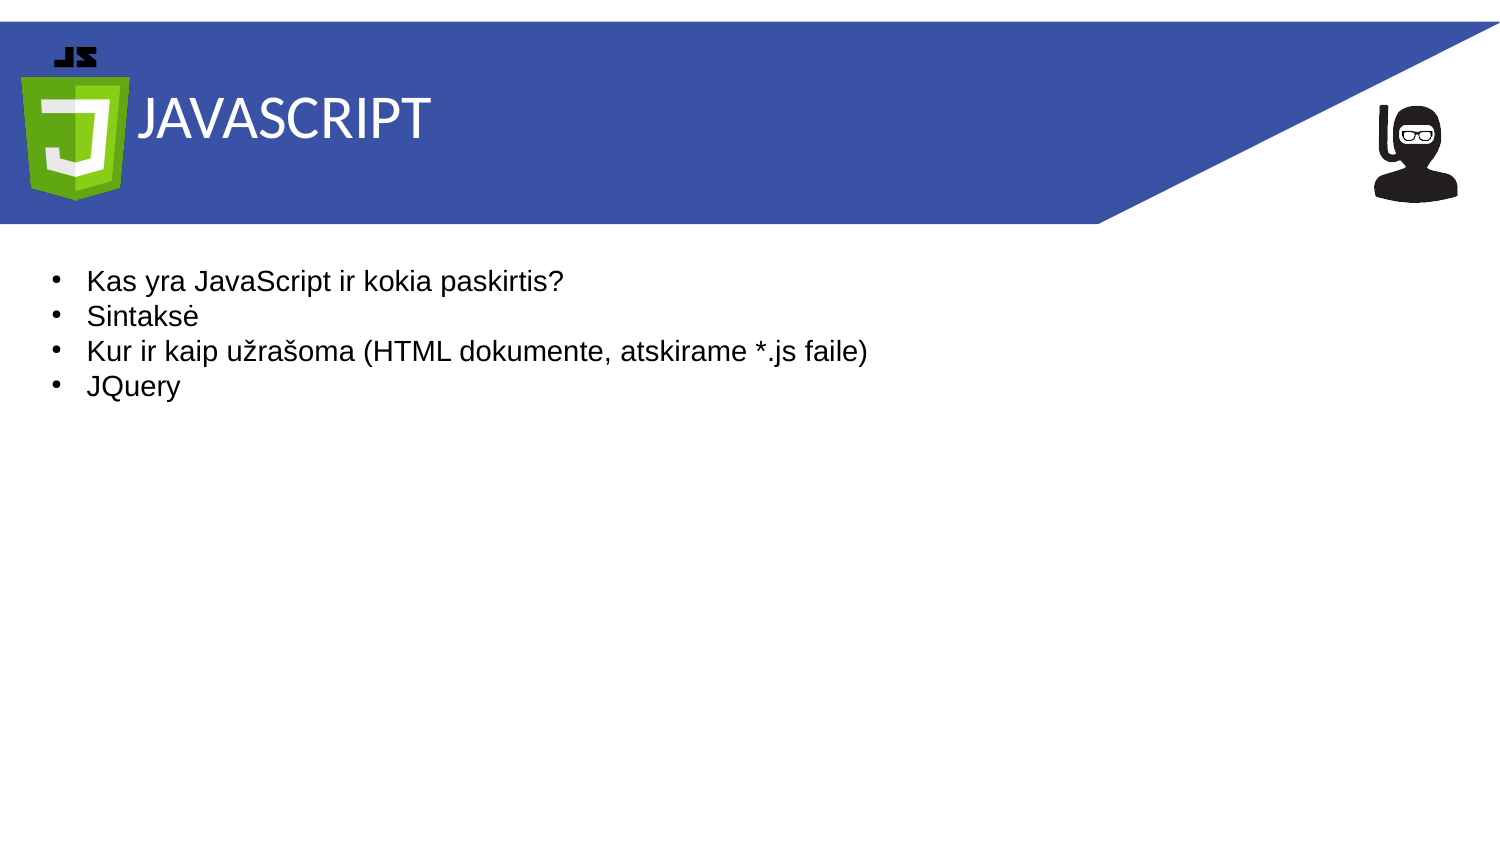

# JAVASCRIPT
Kas yra JavaScript ir kokia paskirtis?
Sintaksė
Kur ir kaip užrašoma (HTML dokumente, atskirame *.js faile)
JQuery